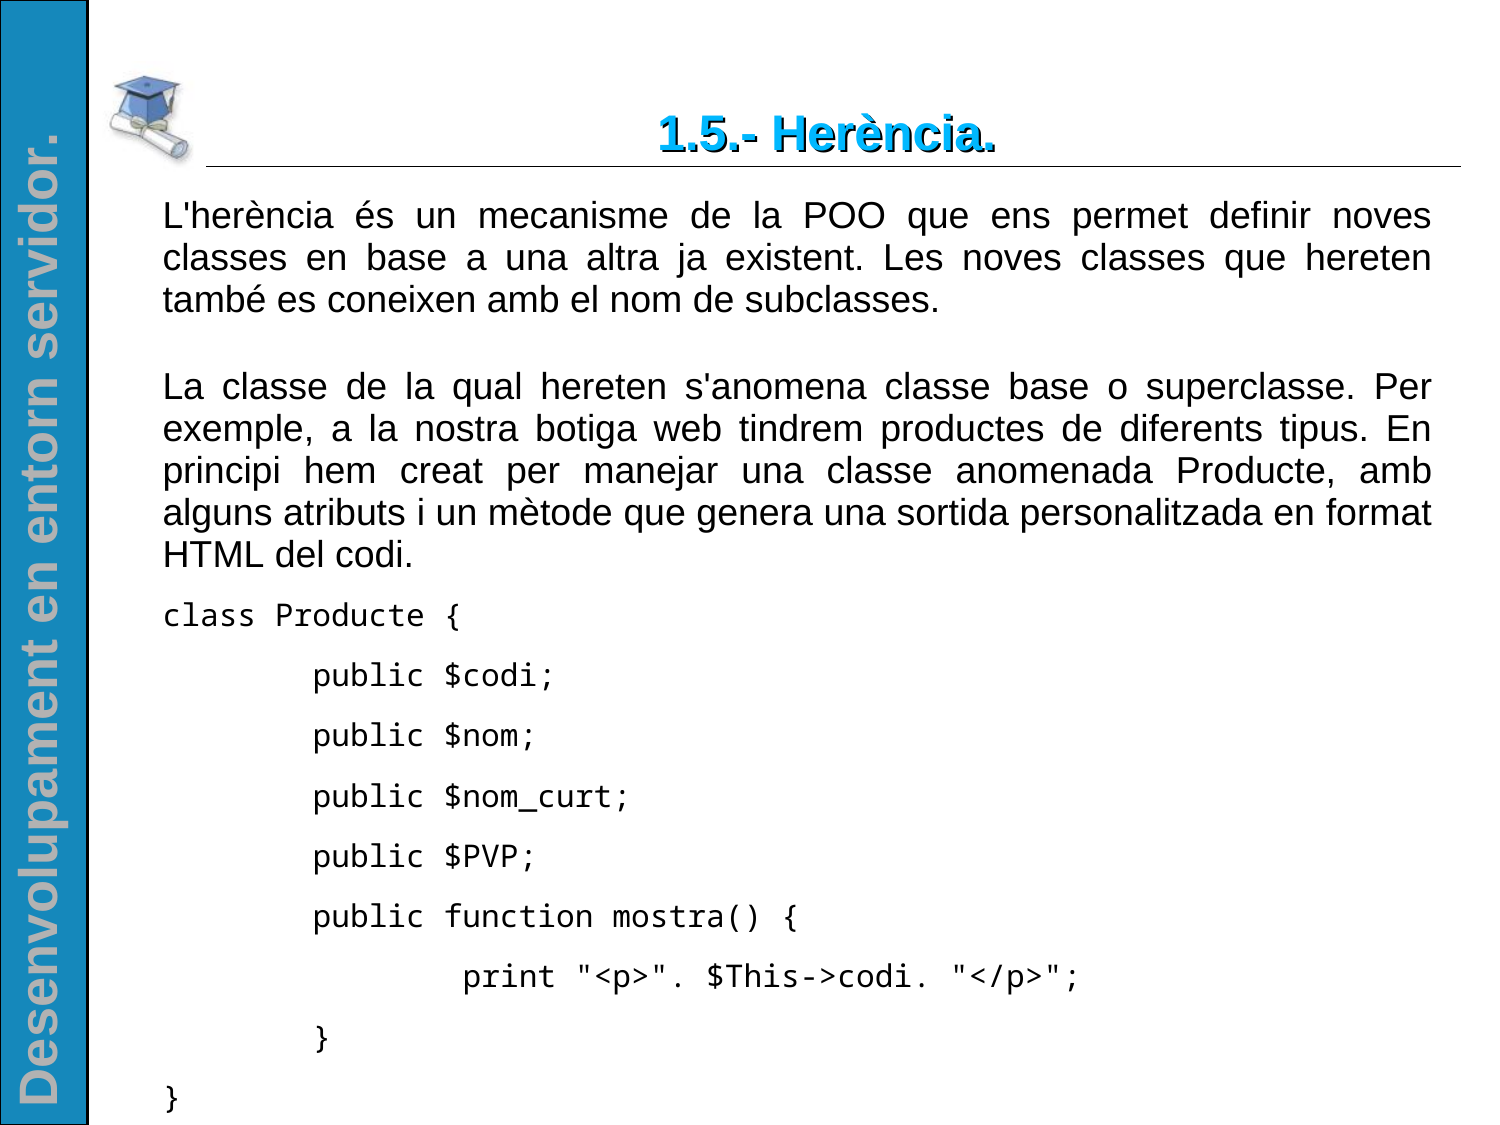

# 1.5.- Herència.
L'herència és un mecanisme de la POO que ens permet definir noves classes en base a una altra ja existent. Les noves classes que hereten també es coneixen amb el nom de subclasses.
La classe de la qual hereten s'anomena classe base o superclasse. Per exemple, a la nostra botiga web tindrem productes de diferents tipus. En principi hem creat per manejar una classe anomenada Producte, amb alguns atributs i un mètode que genera una sortida personalitzada en format HTML del codi.
class Producte {
	public $codi;
	public $nom;
	public $nom_curt;
	public $PVP;
	public function mostra() {
		print "<p>". $This->codi. "</p>";
	}
}